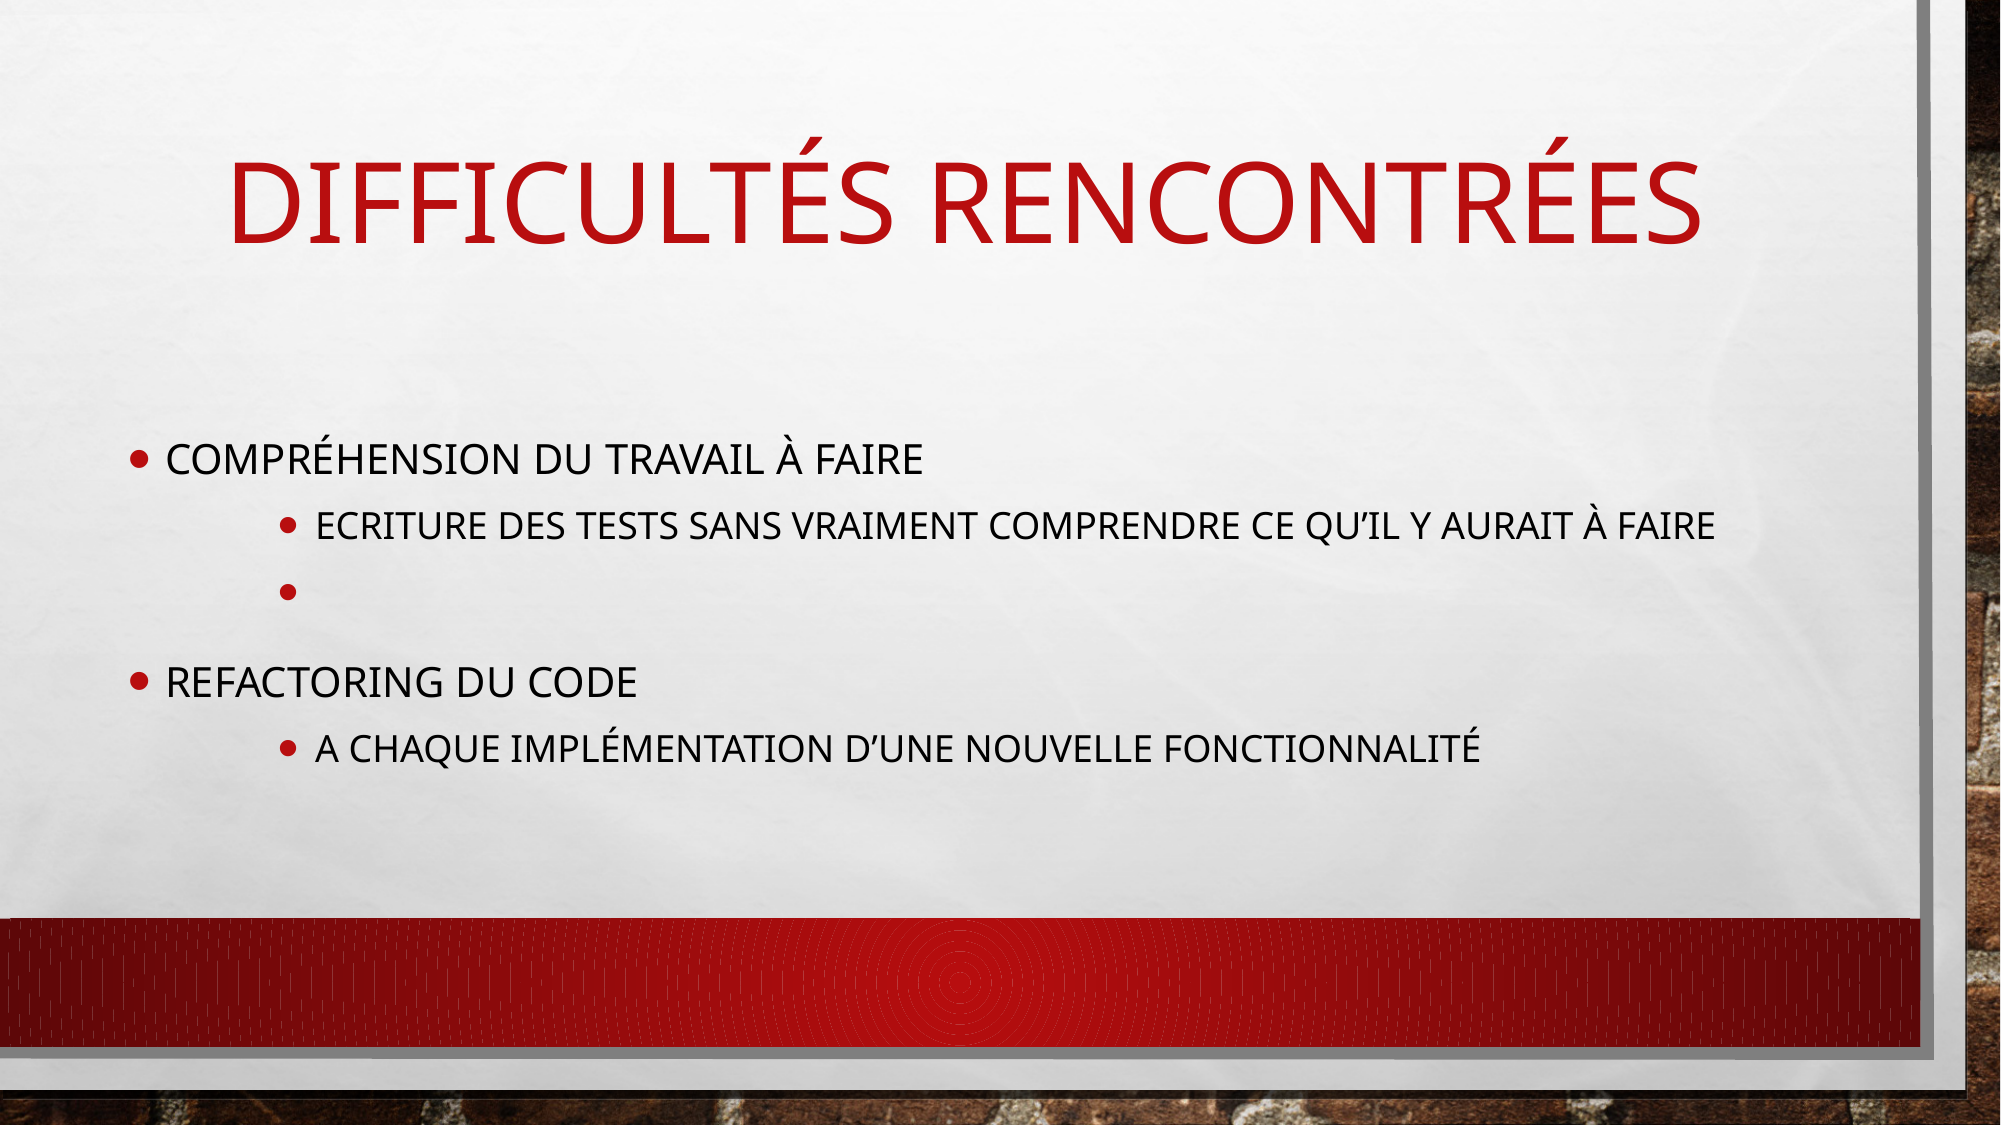

# Difficultés rencontrées
Compréhension du travail à faire
Ecriture des tests sans vraiment comprendre ce qu’il y aurait à faire
Refactoring du code
A chaque implémentation d’une nouvelle fonctionnalité